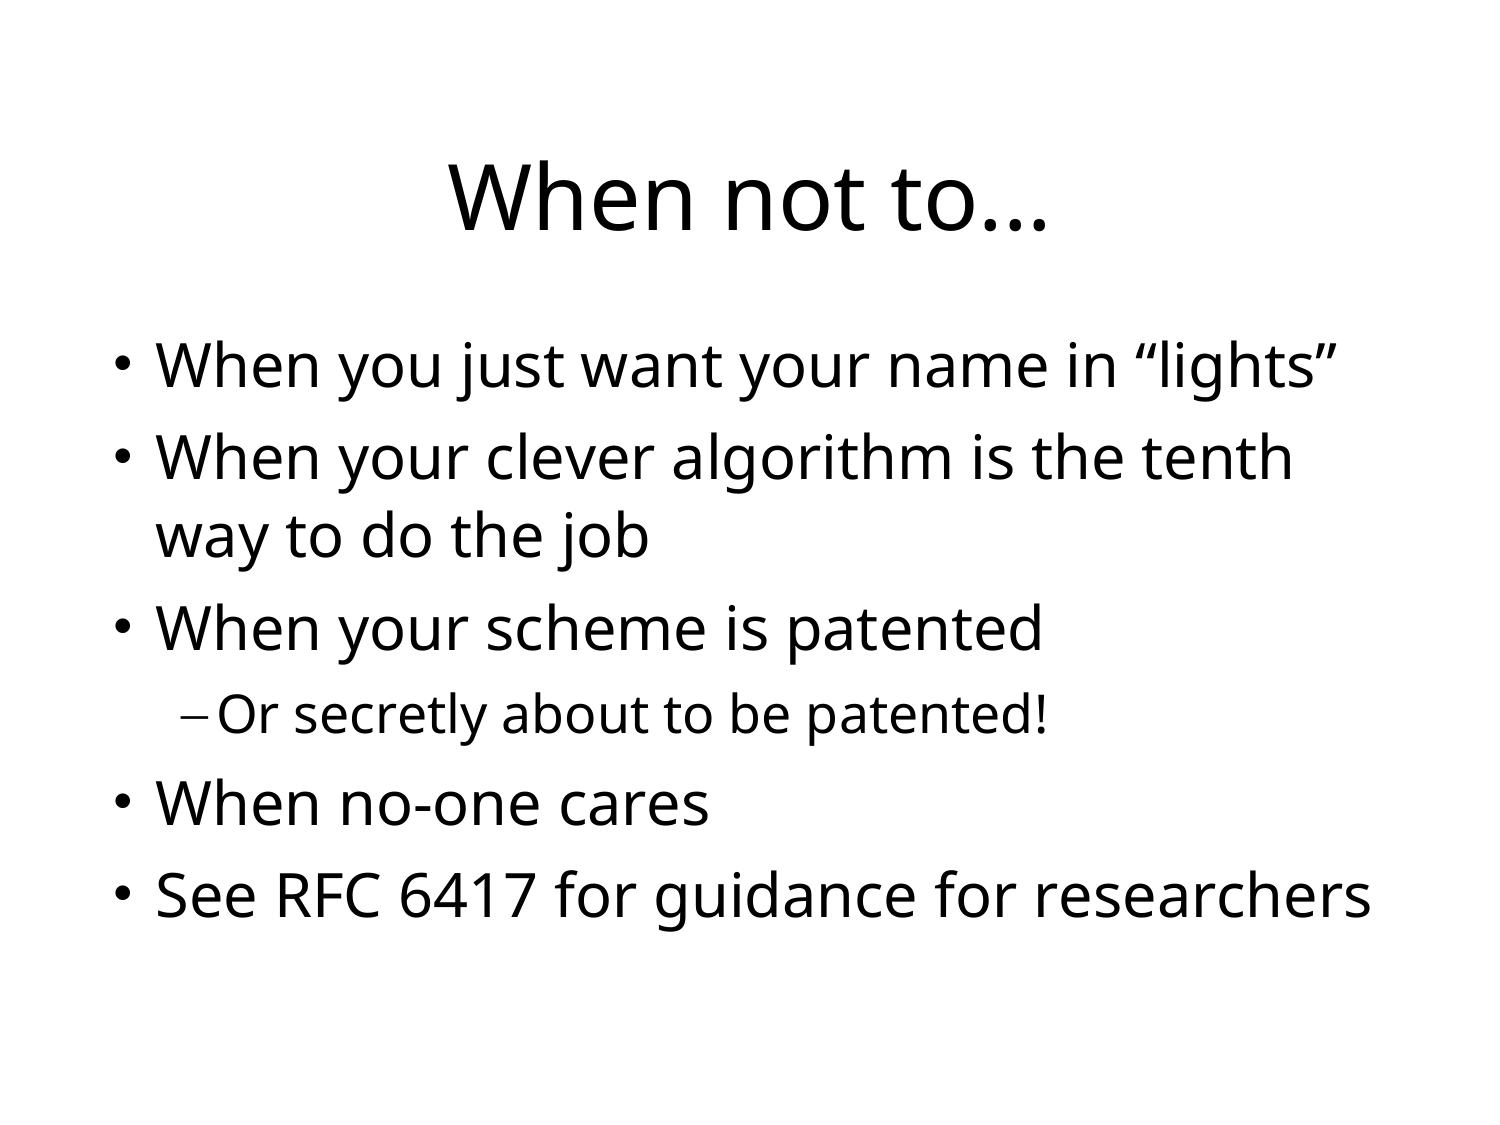

# When not to...
When you just want your name in “lights”
When your clever algorithm is the tenth way to do the job
When your scheme is patented
Or secretly about to be patented!
When no-one cares
See RFC 6417 for guidance for researchers